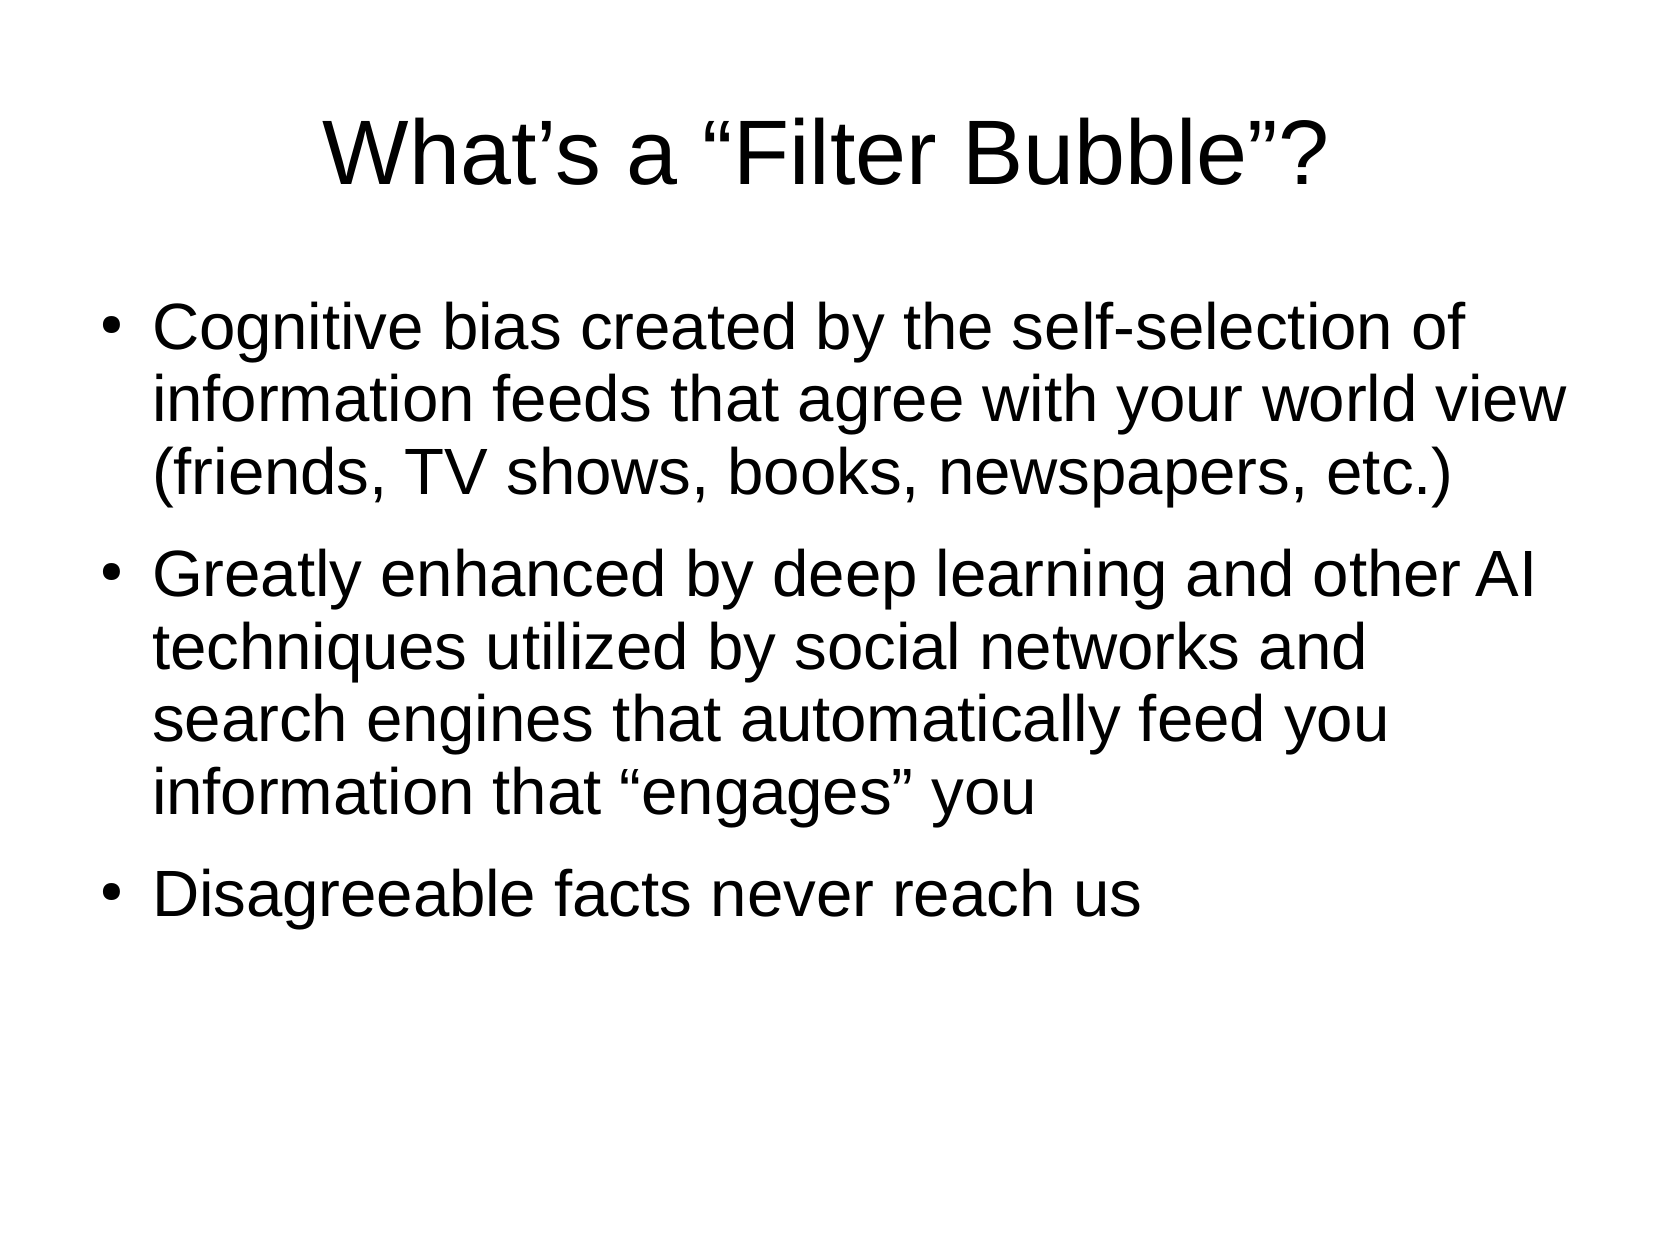

# What’s a “Filter Bubble”?
Cognitive bias created by the self-selection of information feeds that agree with your world view (friends, TV shows, books, newspapers, etc.)
Greatly enhanced by deep learning and other AI techniques utilized by social networks and search engines that automatically feed you information that “engages” you
Disagreeable facts never reach us